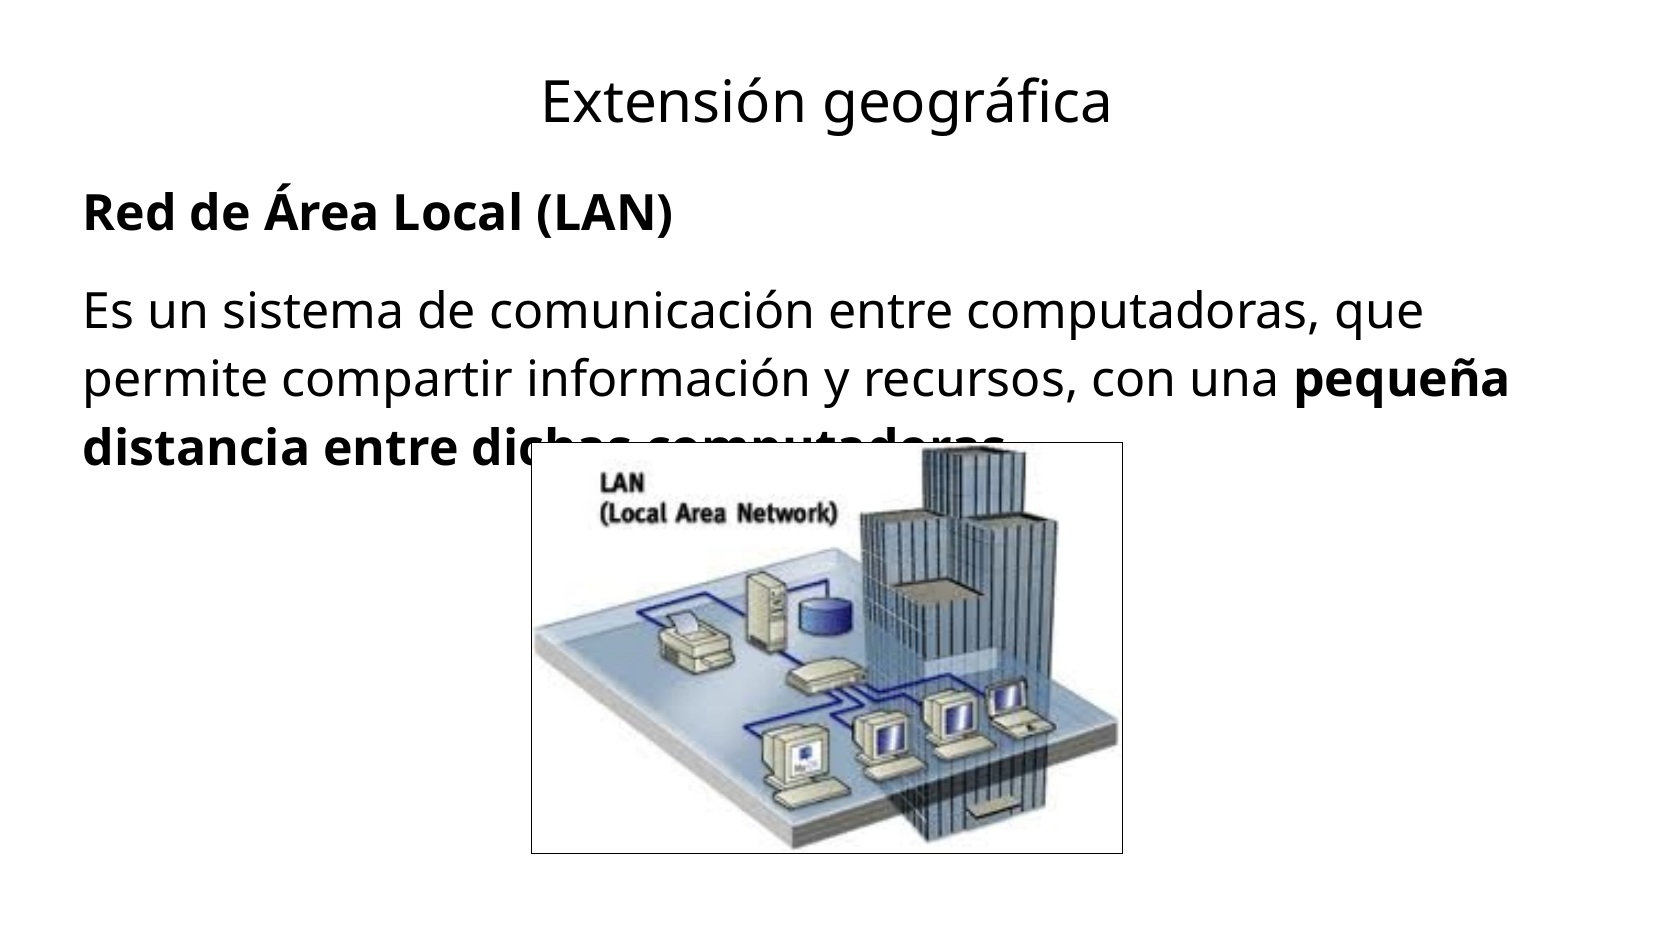

# Extensión geográfica
Red de Área Local (LAN)
Es un sistema de comunicación entre computadoras, que permite compartir información y recursos, con una pequeña distancia entre dichas computadoras.